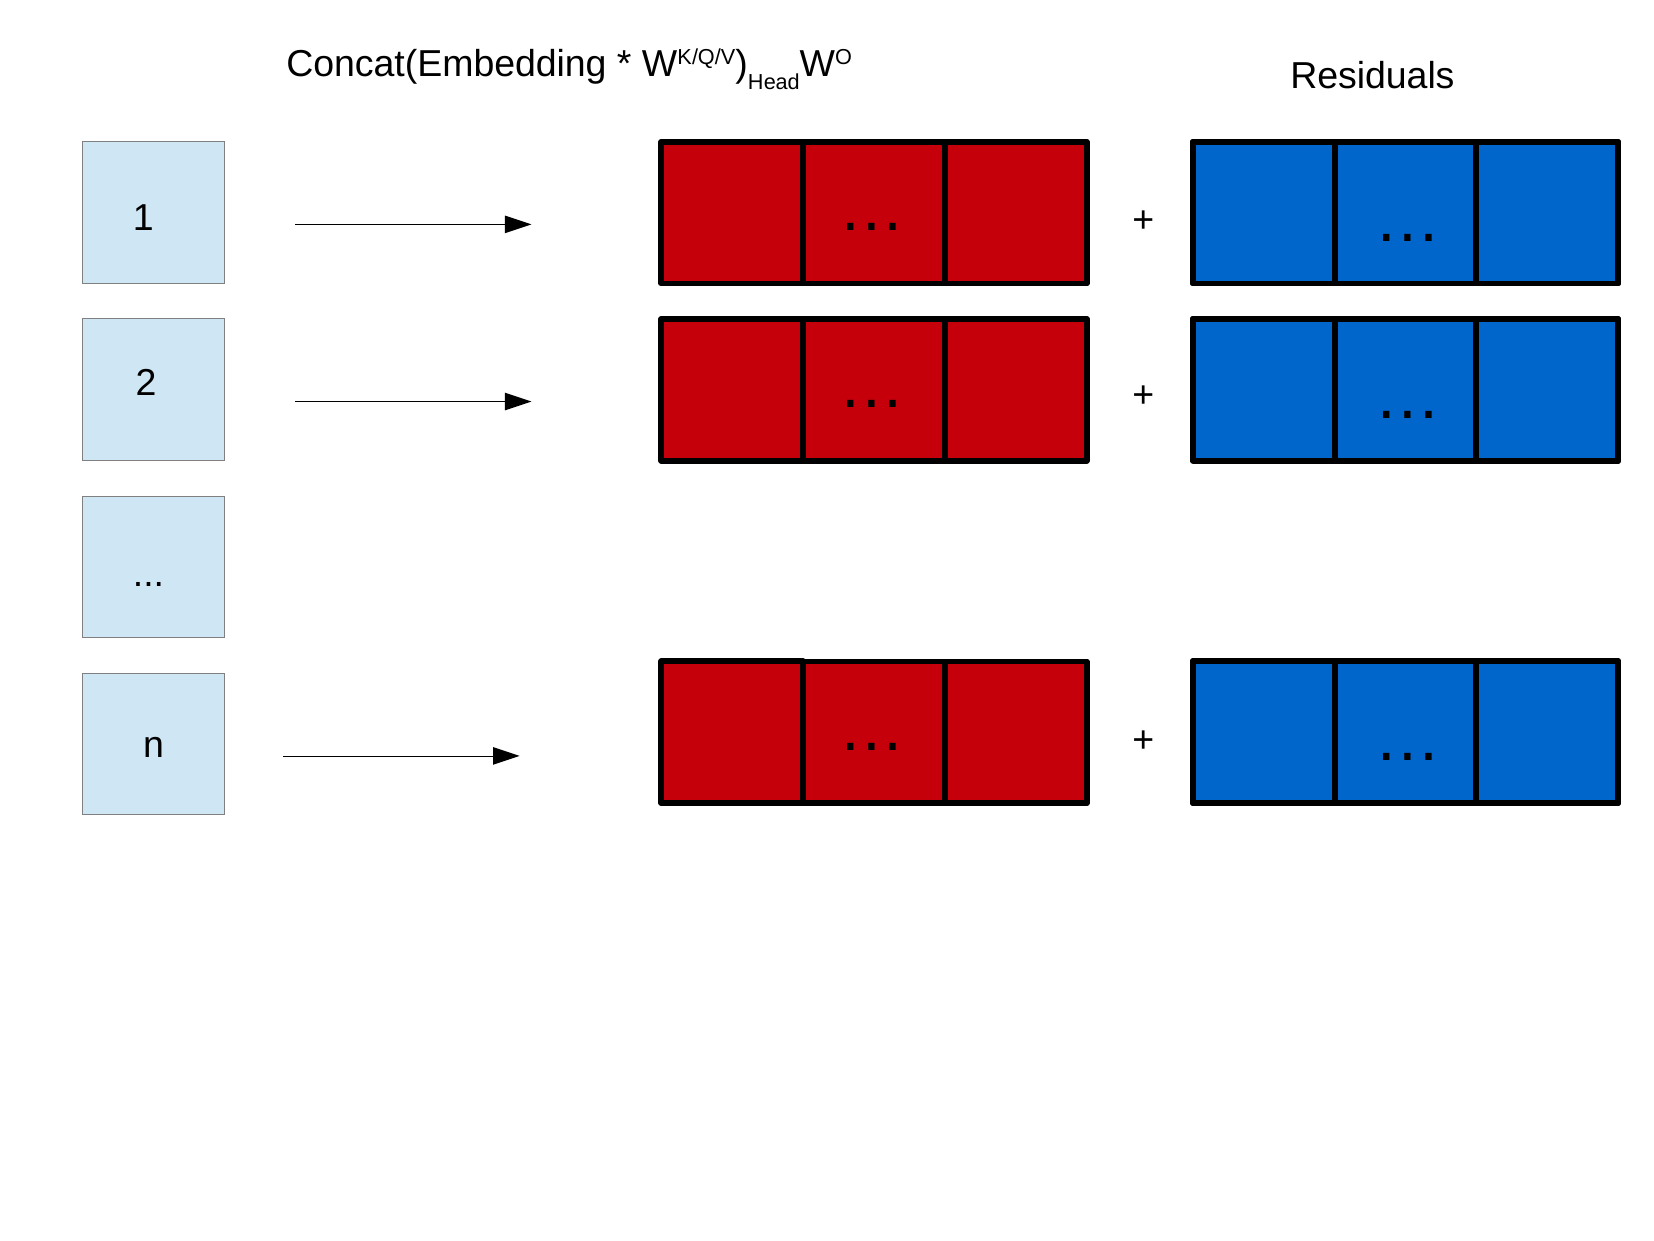

Concat(Embedding * WK/Q/V)HeadWO
Residuals
…
…
1
+
…
…
2
+
...
n
…
…
+